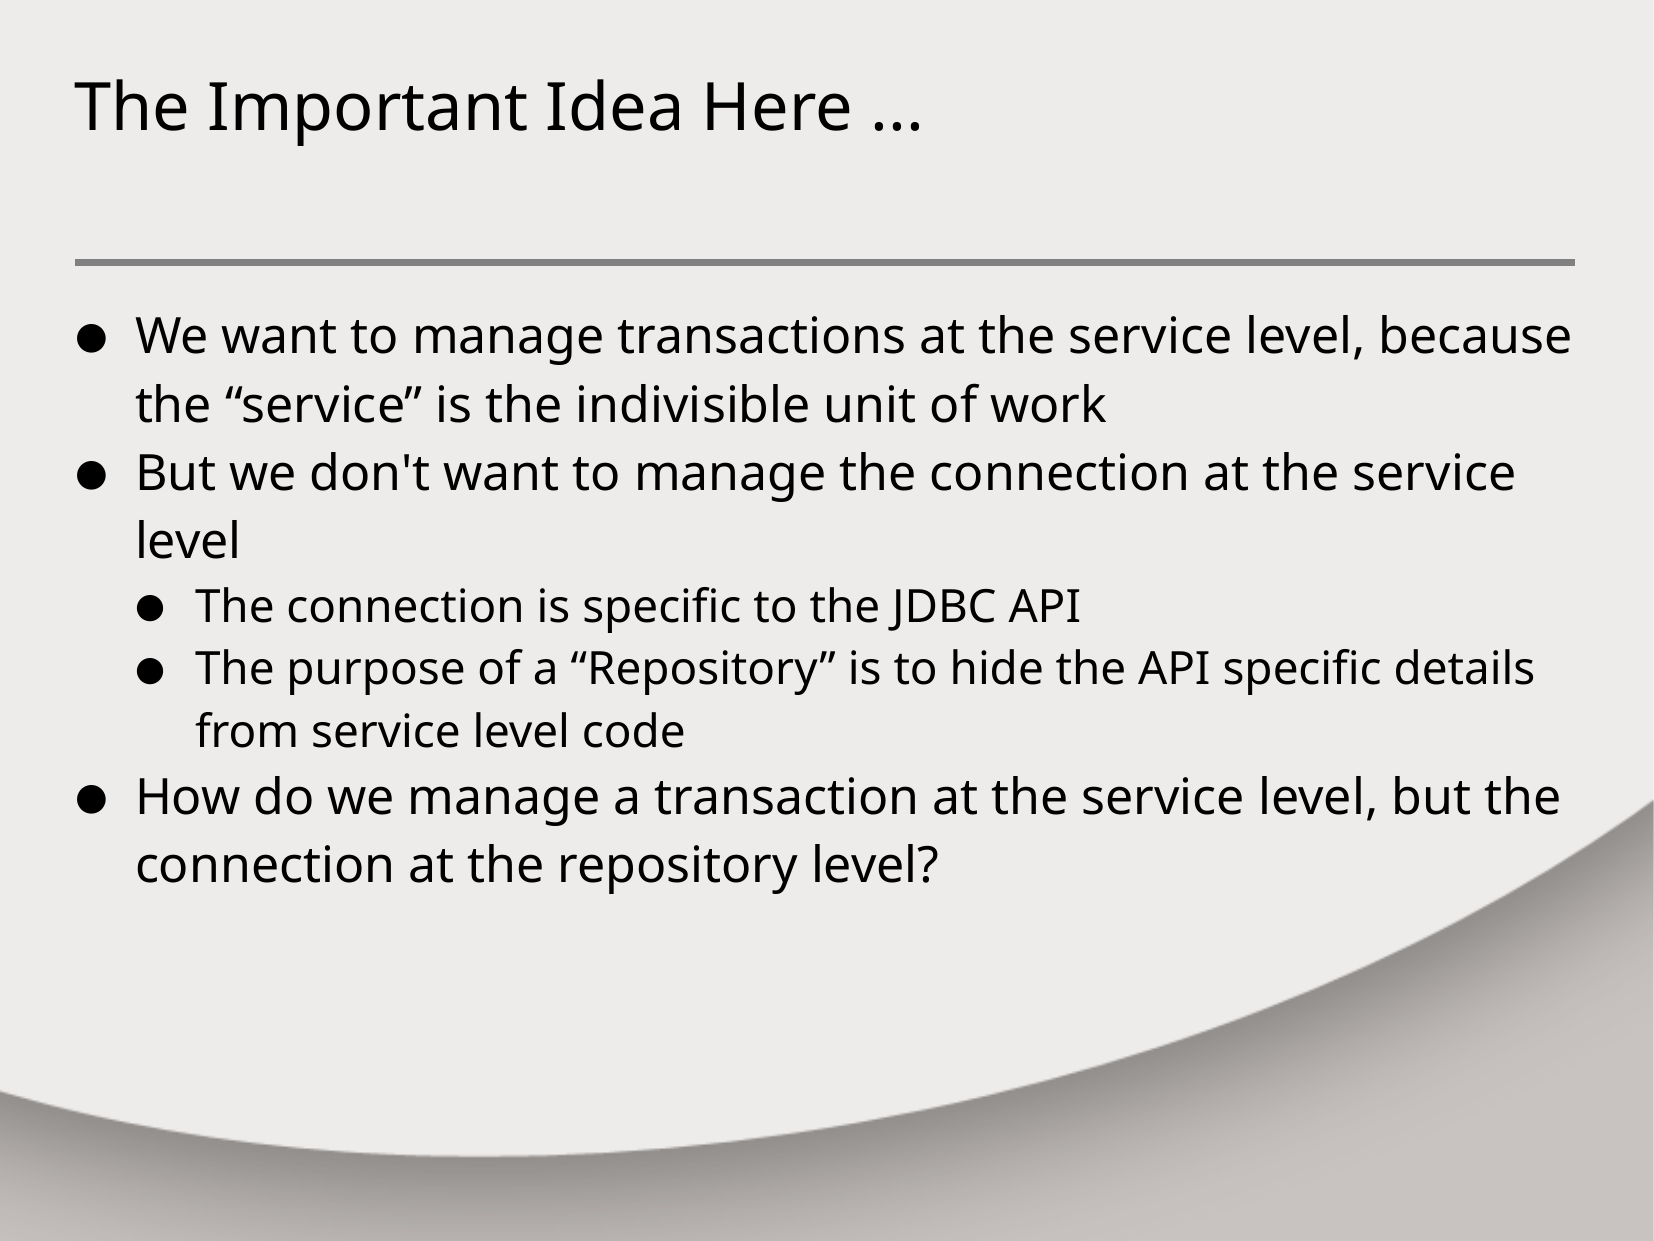

# The Important Idea Here ...
We want to manage transactions at the service level, because the “service” is the indivisible unit of work
But we don't want to manage the connection at the service level
The connection is specific to the JDBC API
The purpose of a “Repository” is to hide the API specific details from service level code
How do we manage a transaction at the service level, but the connection at the repository level?